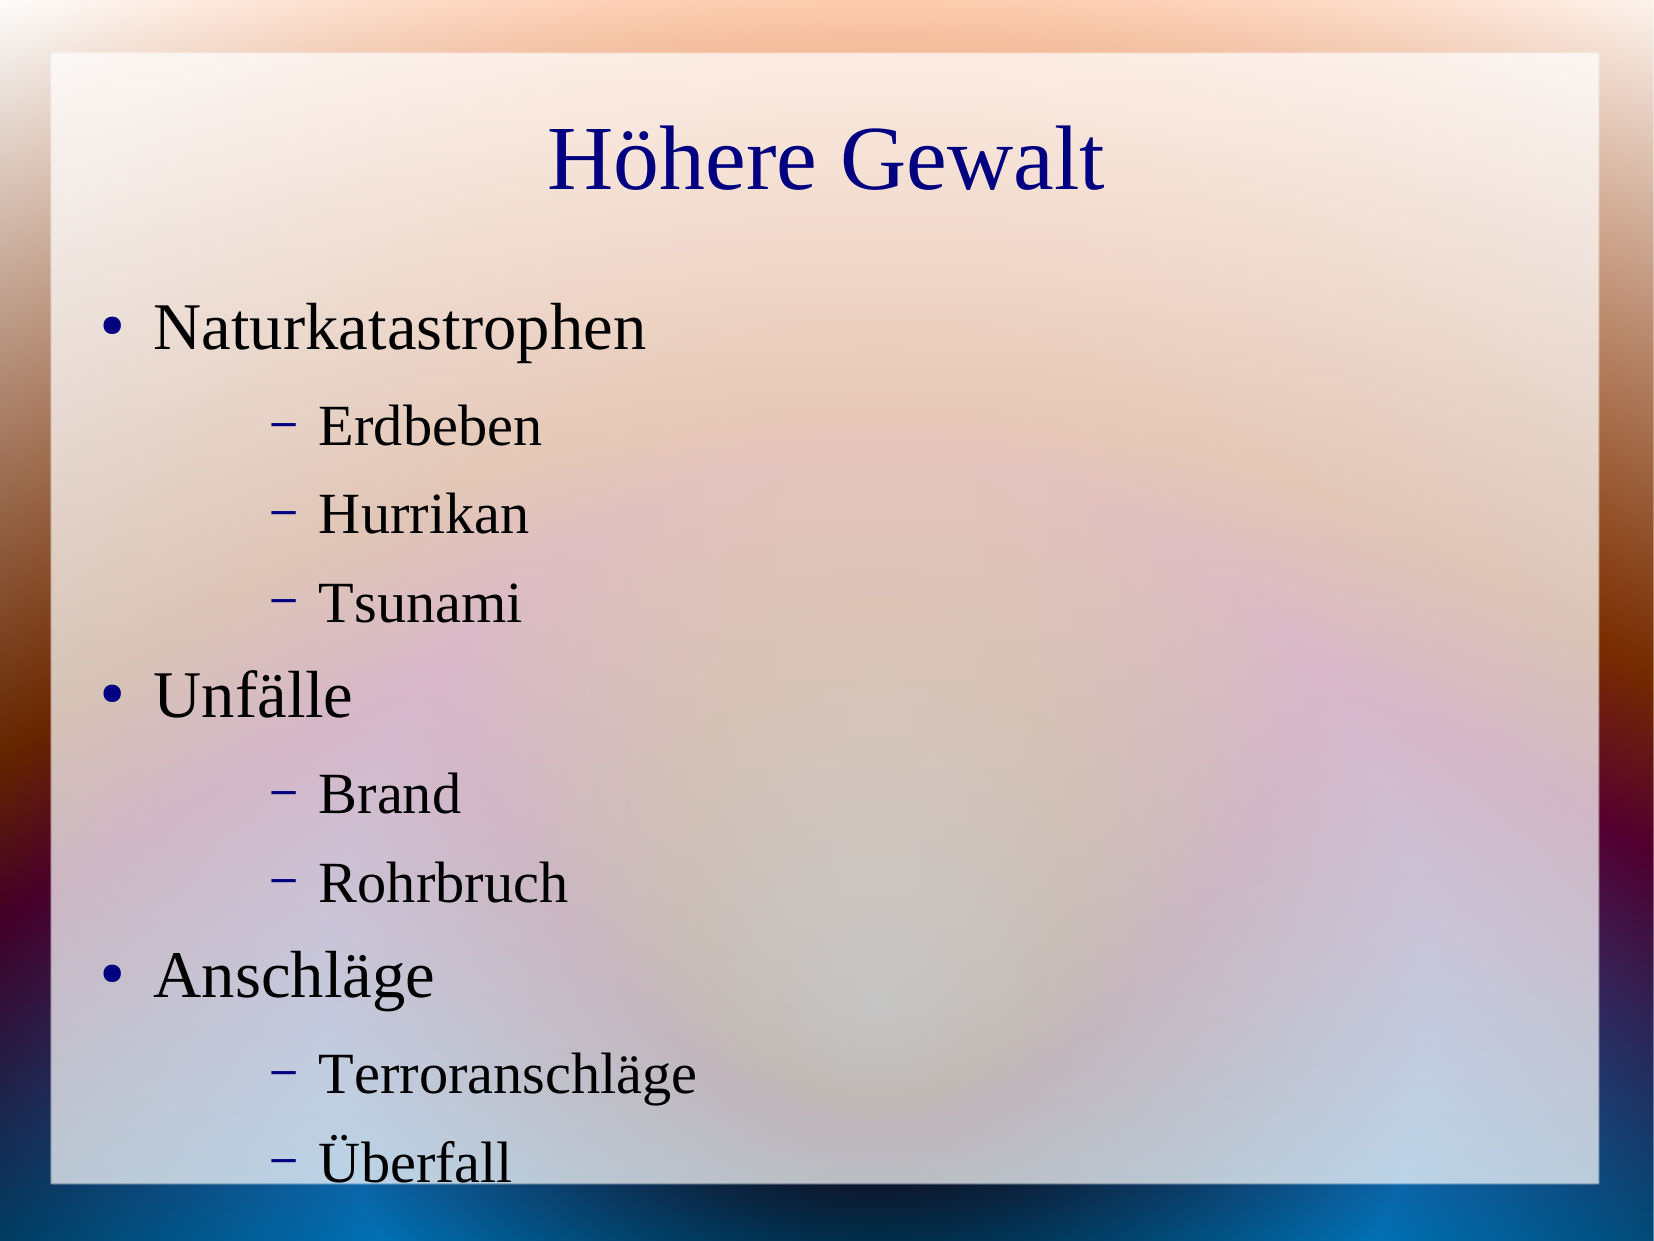

# Höhere Gewalt
Naturkatastrophen
Erdbeben
Hurrikan
Tsunami
Unfälle
Brand
Rohrbruch
Anschläge
Terroranschläge
Überfall